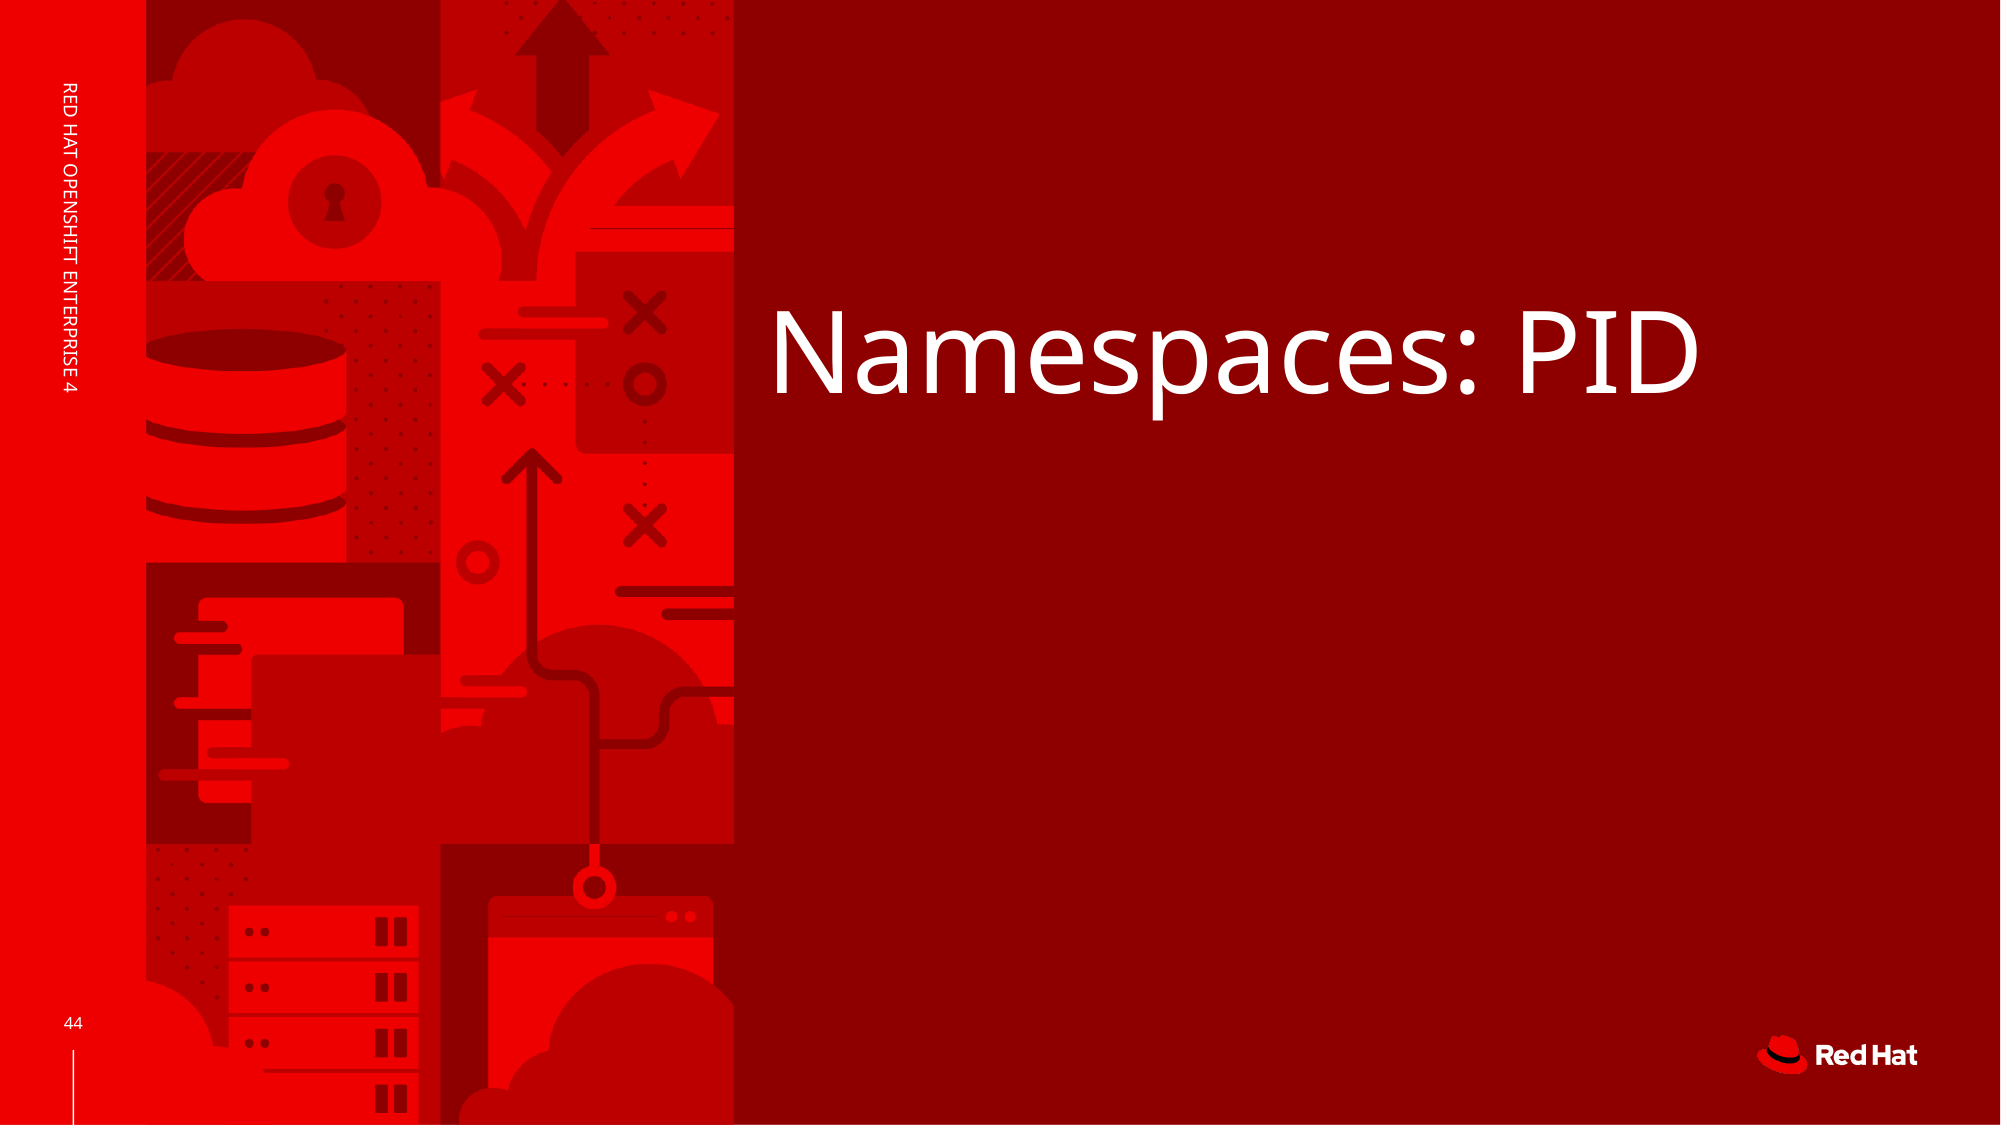

Namespaces: PID
# RED HAT OPENSHIFT ENTERPRISE 4